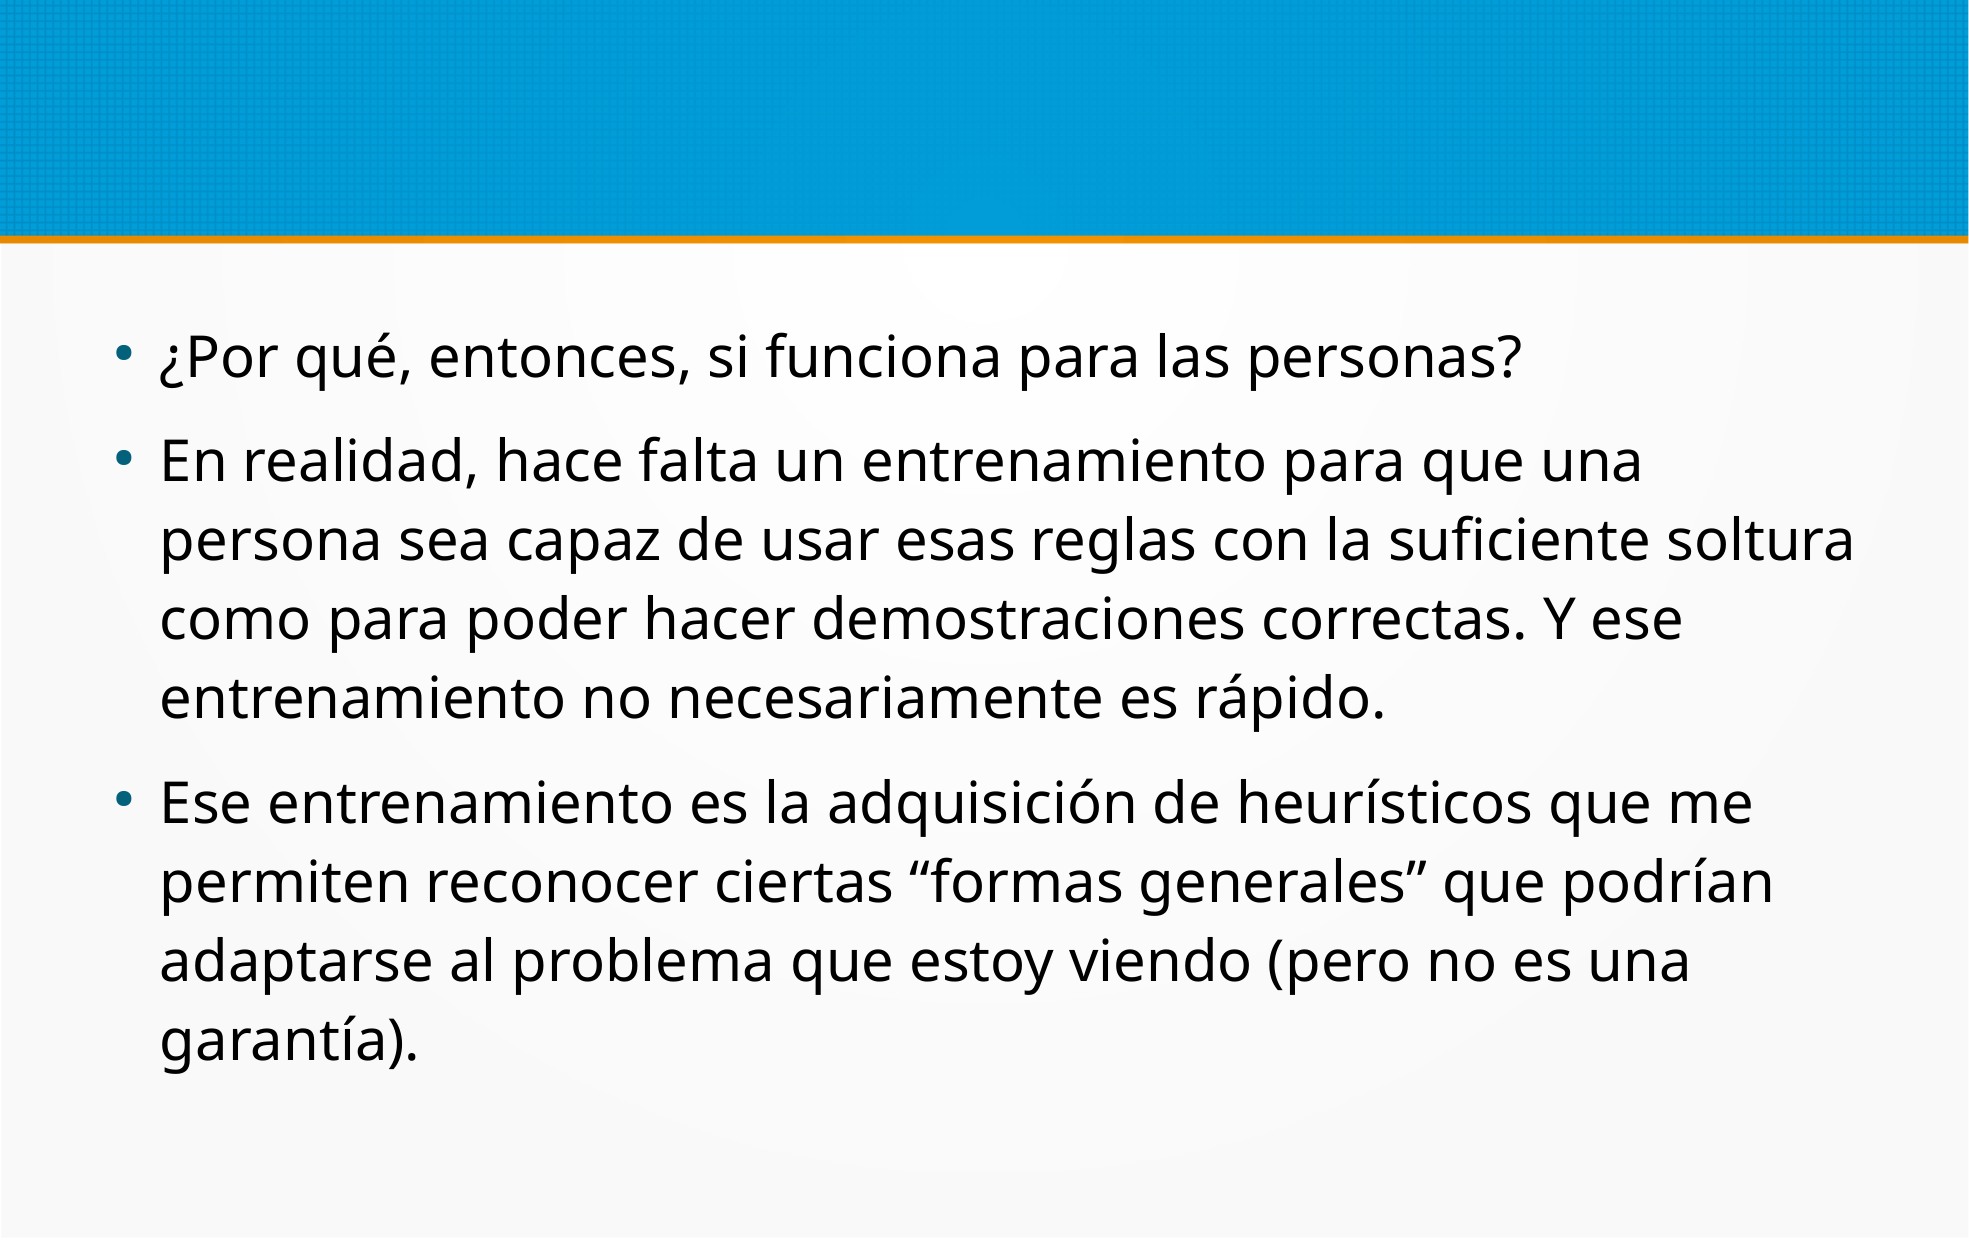

#
¿Por qué, entonces, si funciona para las personas?
En realidad, hace falta un entrenamiento para que una persona sea capaz de usar esas reglas con la suficiente soltura como para poder hacer demostraciones correctas. Y ese entrenamiento no necesariamente es rápido.
Ese entrenamiento es la adquisición de heurísticos que me permiten reconocer ciertas “formas generales” que podrían adaptarse al problema que estoy viendo (pero no es una garantía).